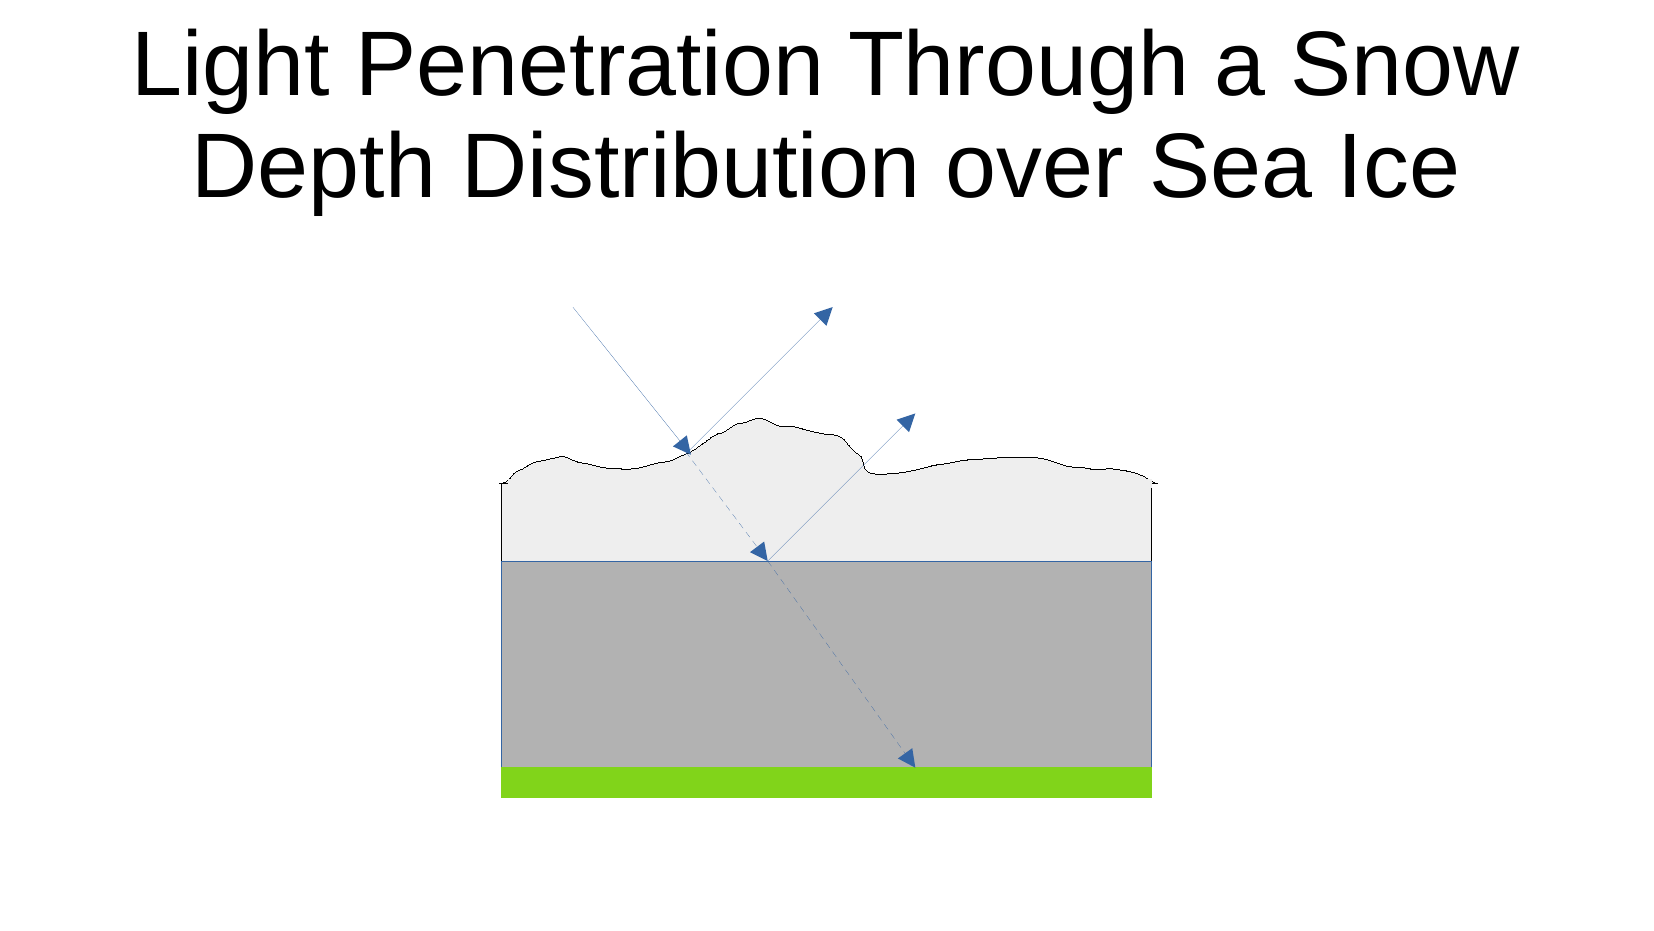

# Light Penetration Through a Snow Depth Distribution over Sea Ice